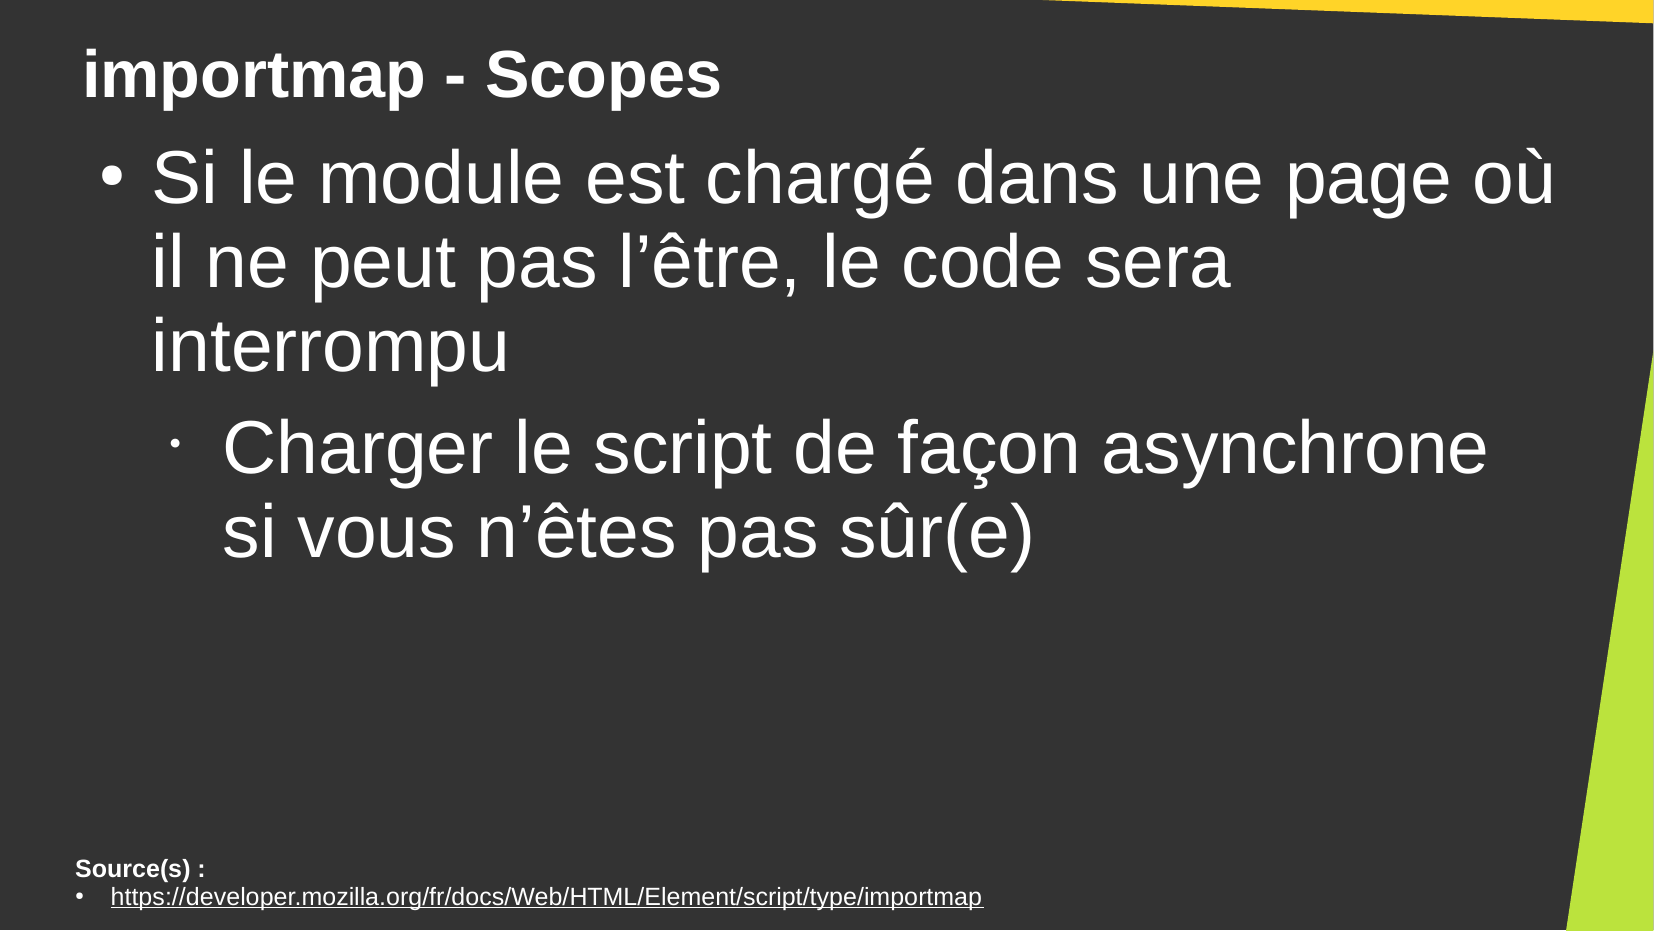

# importmap - Scopes
Si le module est chargé dans une page où il ne peut pas l’être, le code sera interrompu
Charger le script de façon asynchrone si vous n’êtes pas sûr(e)
Source(s) :
https://developer.mozilla.org/fr/docs/Web/HTML/Element/script/type/importmap